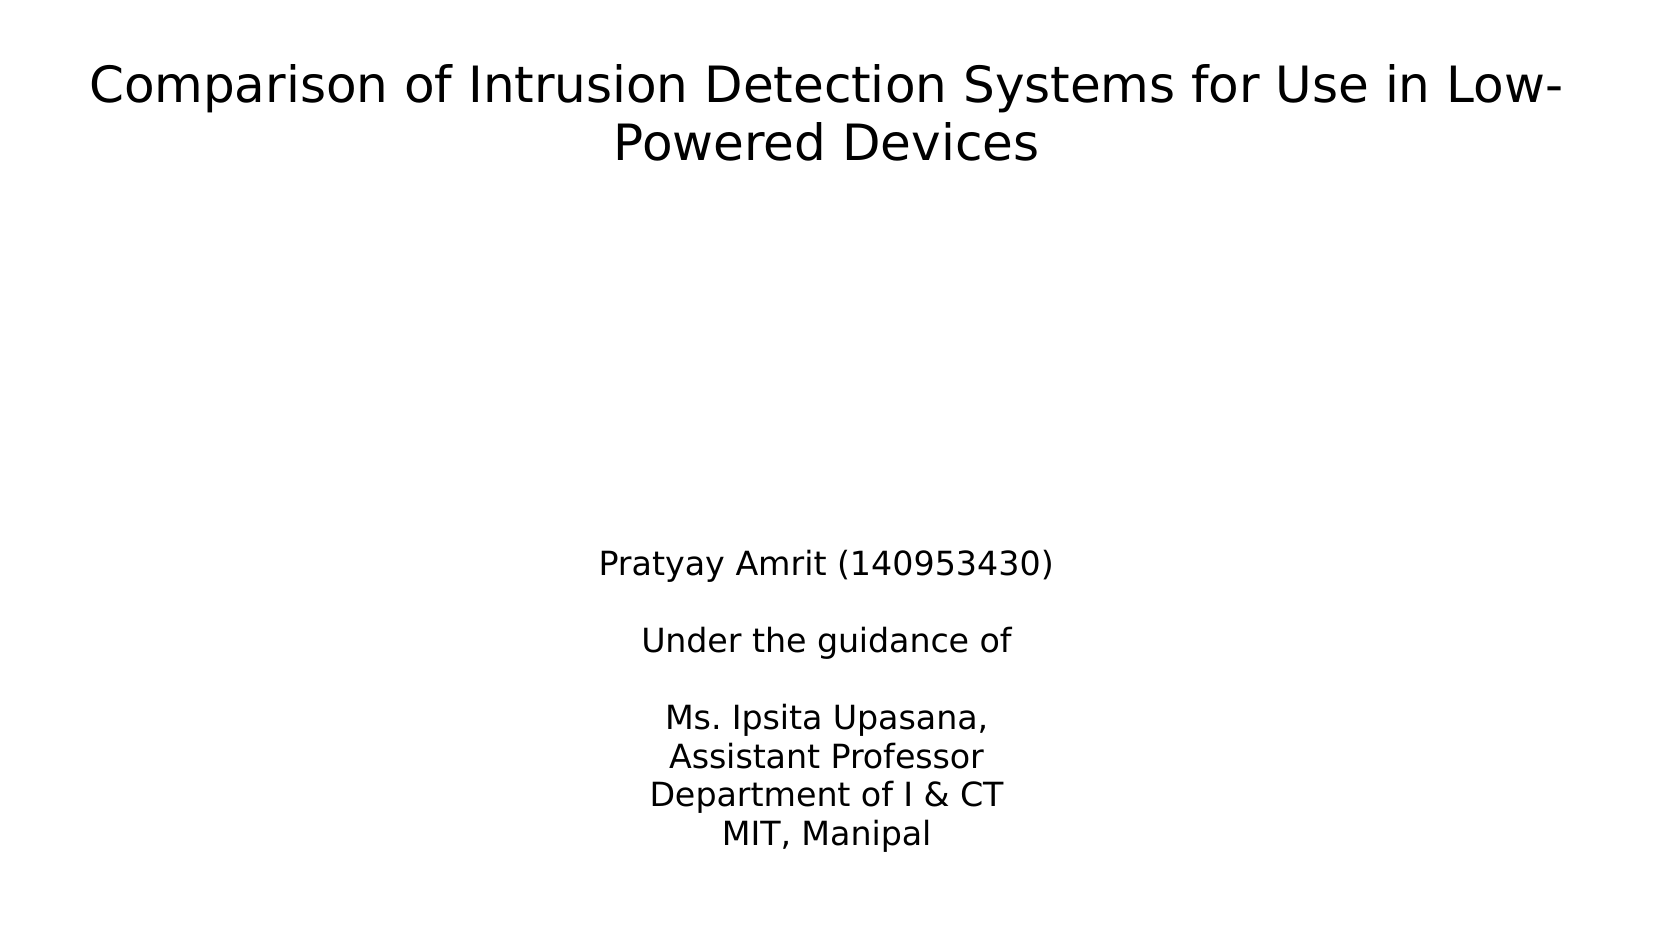

# Comparison of Intrusion Detection Systems for Use in Low-Powered Devices
Pratyay Amrit (140953430)
Under the guidance of
Ms. Ipsita Upasana,
Assistant Professor
Department of I & CT
MIT, Manipal